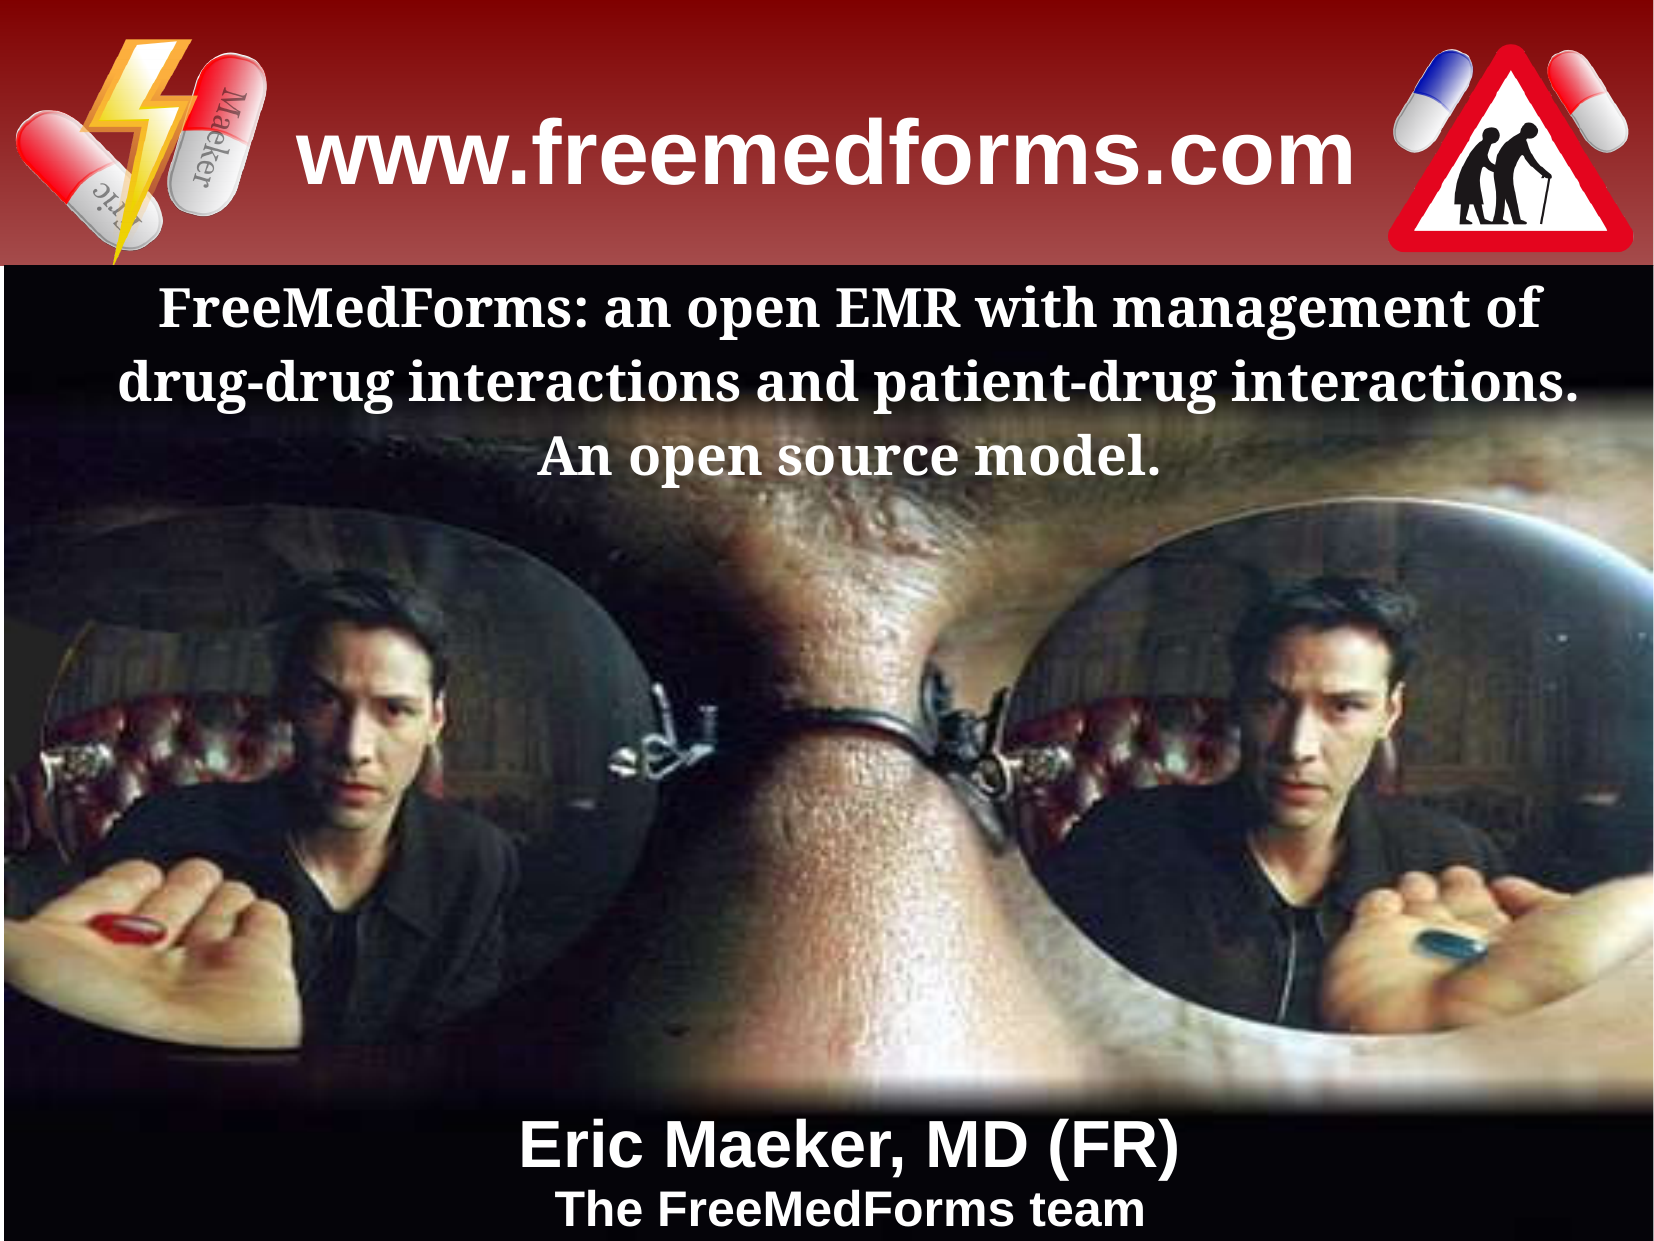

# www.freemedforms.com
FreeMedForms: an open EMR with management of drug-drug interactions and patient-drug interactions. An open source model.
Eric Maeker, MD (FR)
The FreeMedForms team